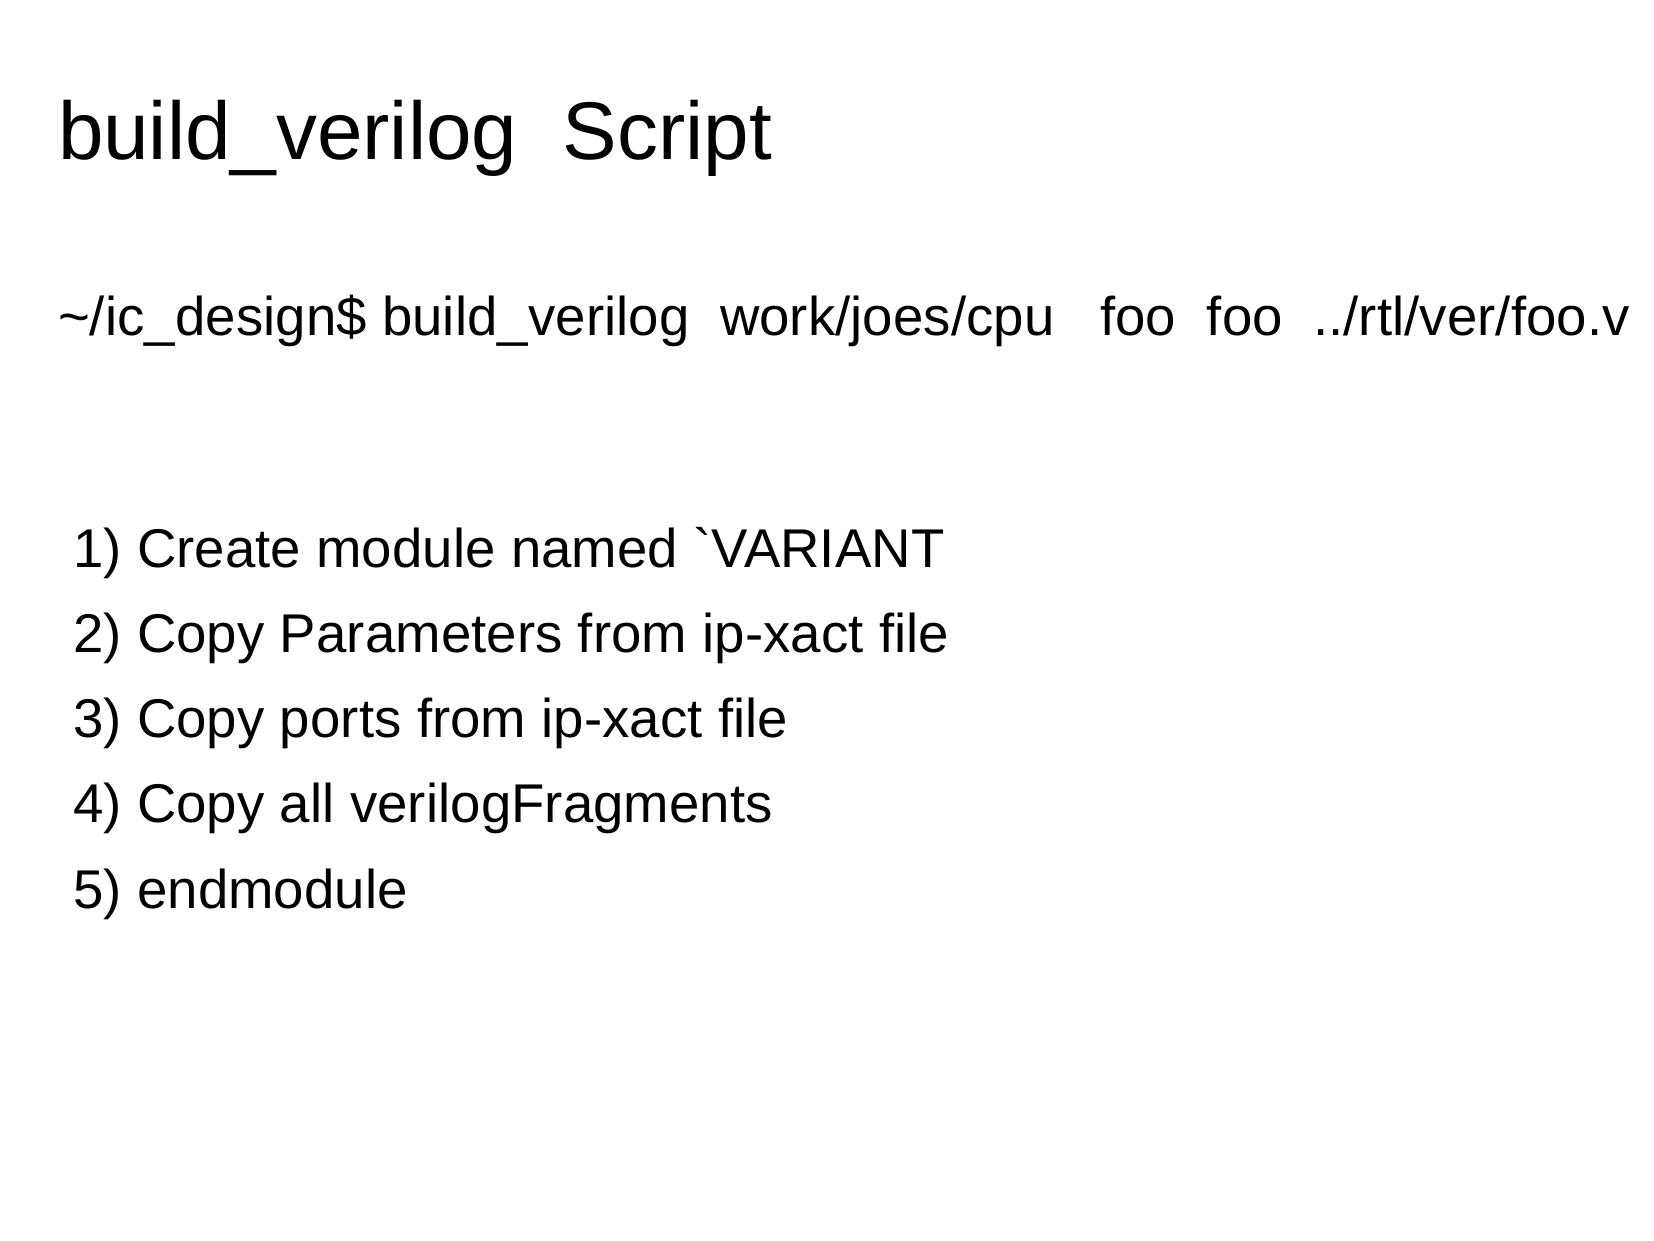

build_verilog Script
~/ic_design$ build_verilog work/joes/cpu foo foo ../rtl/ver/foo.v
 1) Create module named `VARIANT
 2) Copy Parameters from ip-xact file
 3) Copy ports from ip-xact file
 4) Copy all verilogFragments
 5) endmodule
#